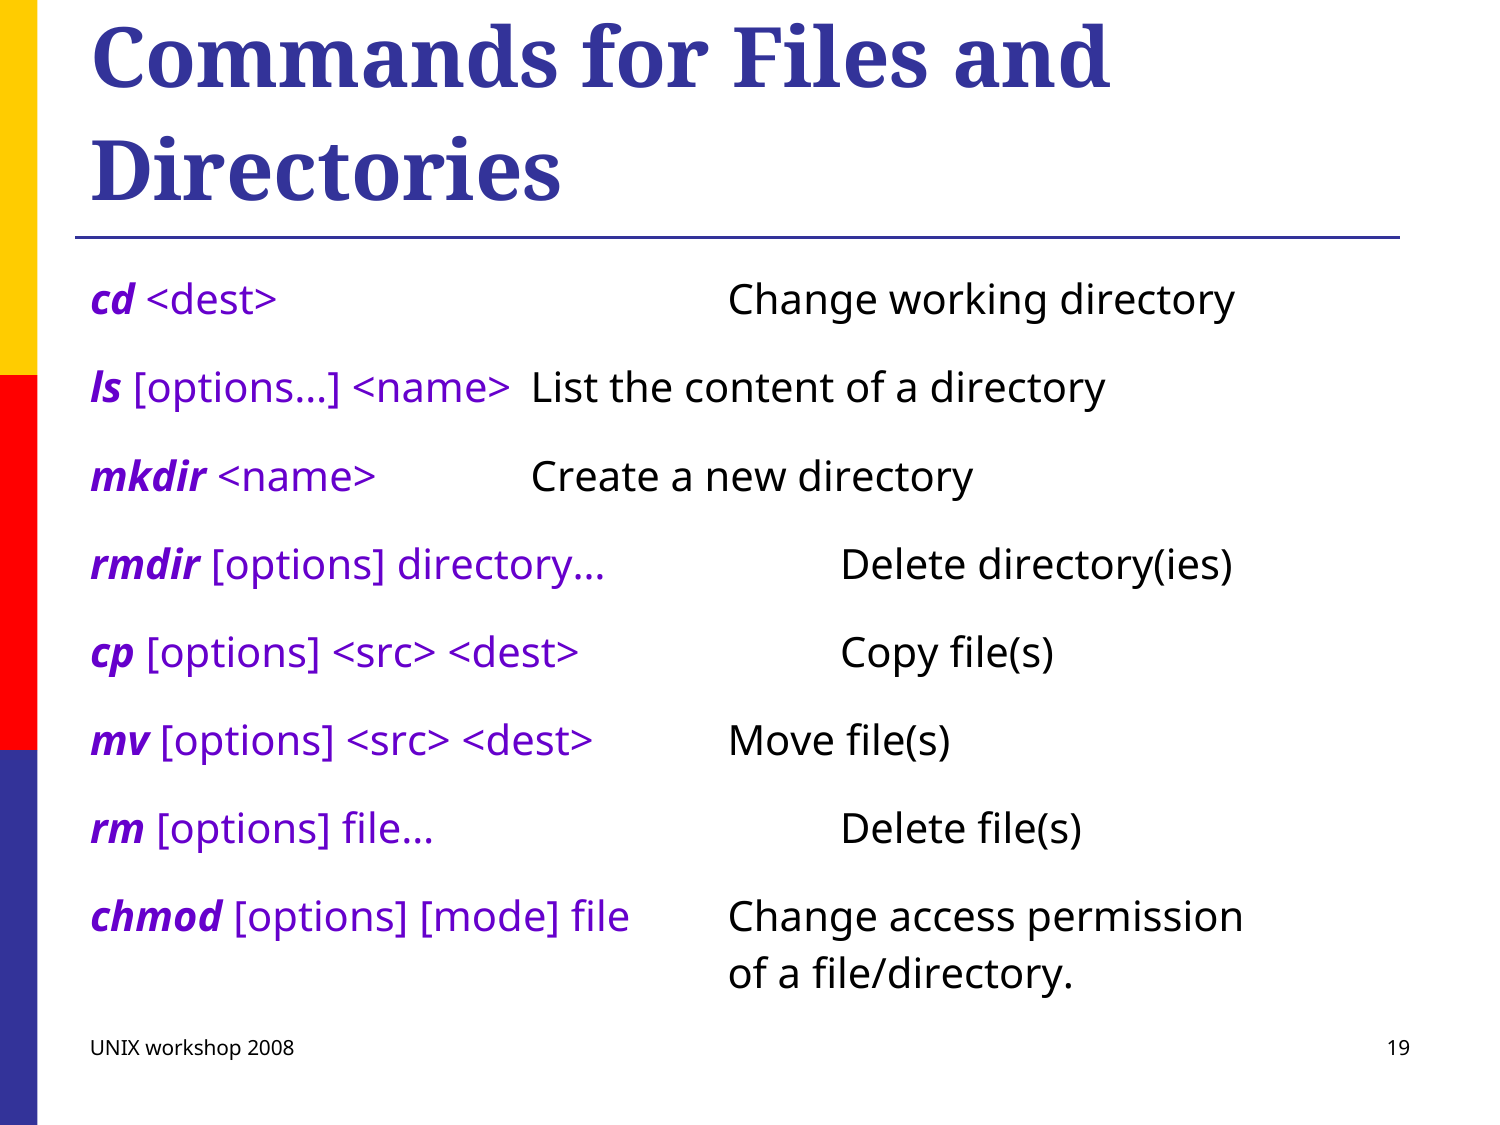

# Commands for Files and Directories
cd <dest> 			Change working directory
ls [options…] <name>	List the content of a directory
mkdir <name>		Create a new directory
rmdir [options] directory…		Delete directory(ies)
cp [options] <src> <dest>		Copy file(s)
mv [options] <src> <dest>	Move file(s)
rm [options] file…			Delete file(s)
chmod [options] [mode] file	Change access permission 				of a file/directory.
UNIX workshop 2008